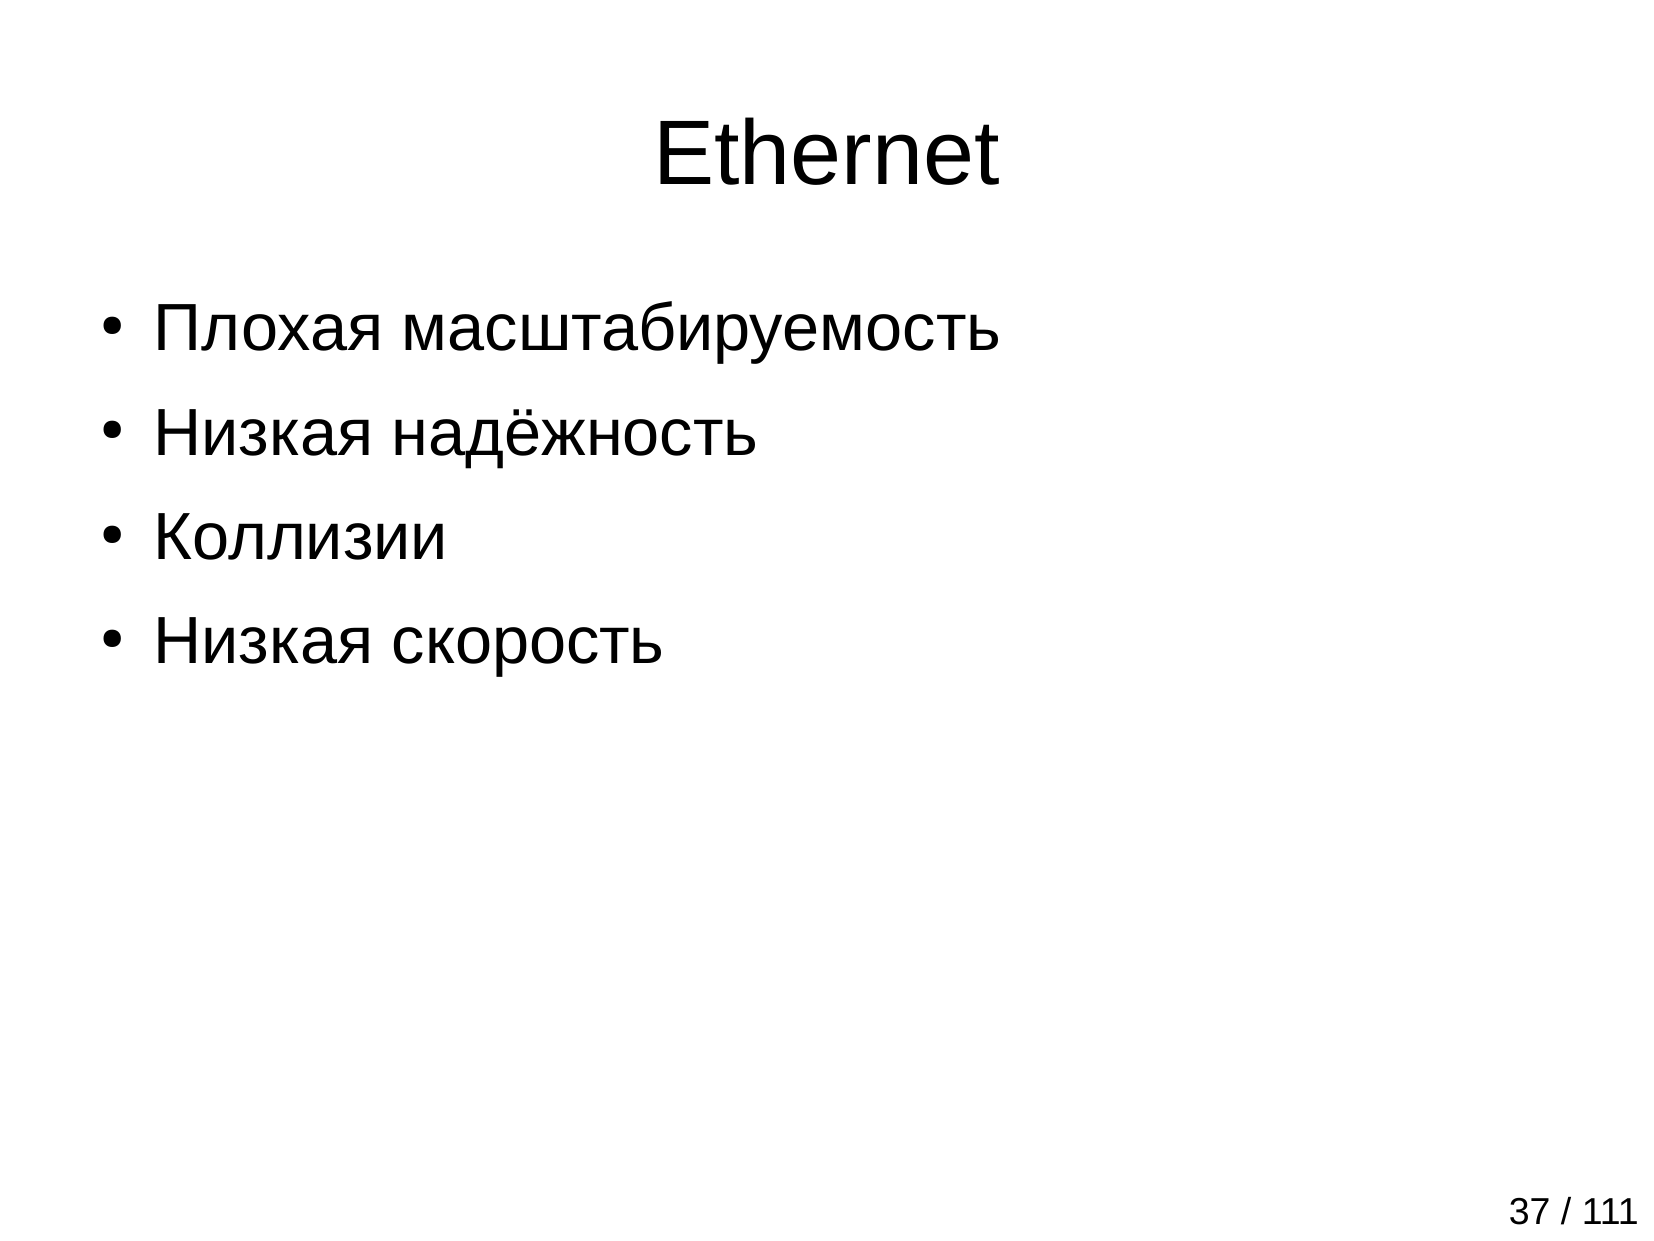

# Ethernet
Плохая масштабируемость
Низкая надёжность
Коллизии
Низкая скорость